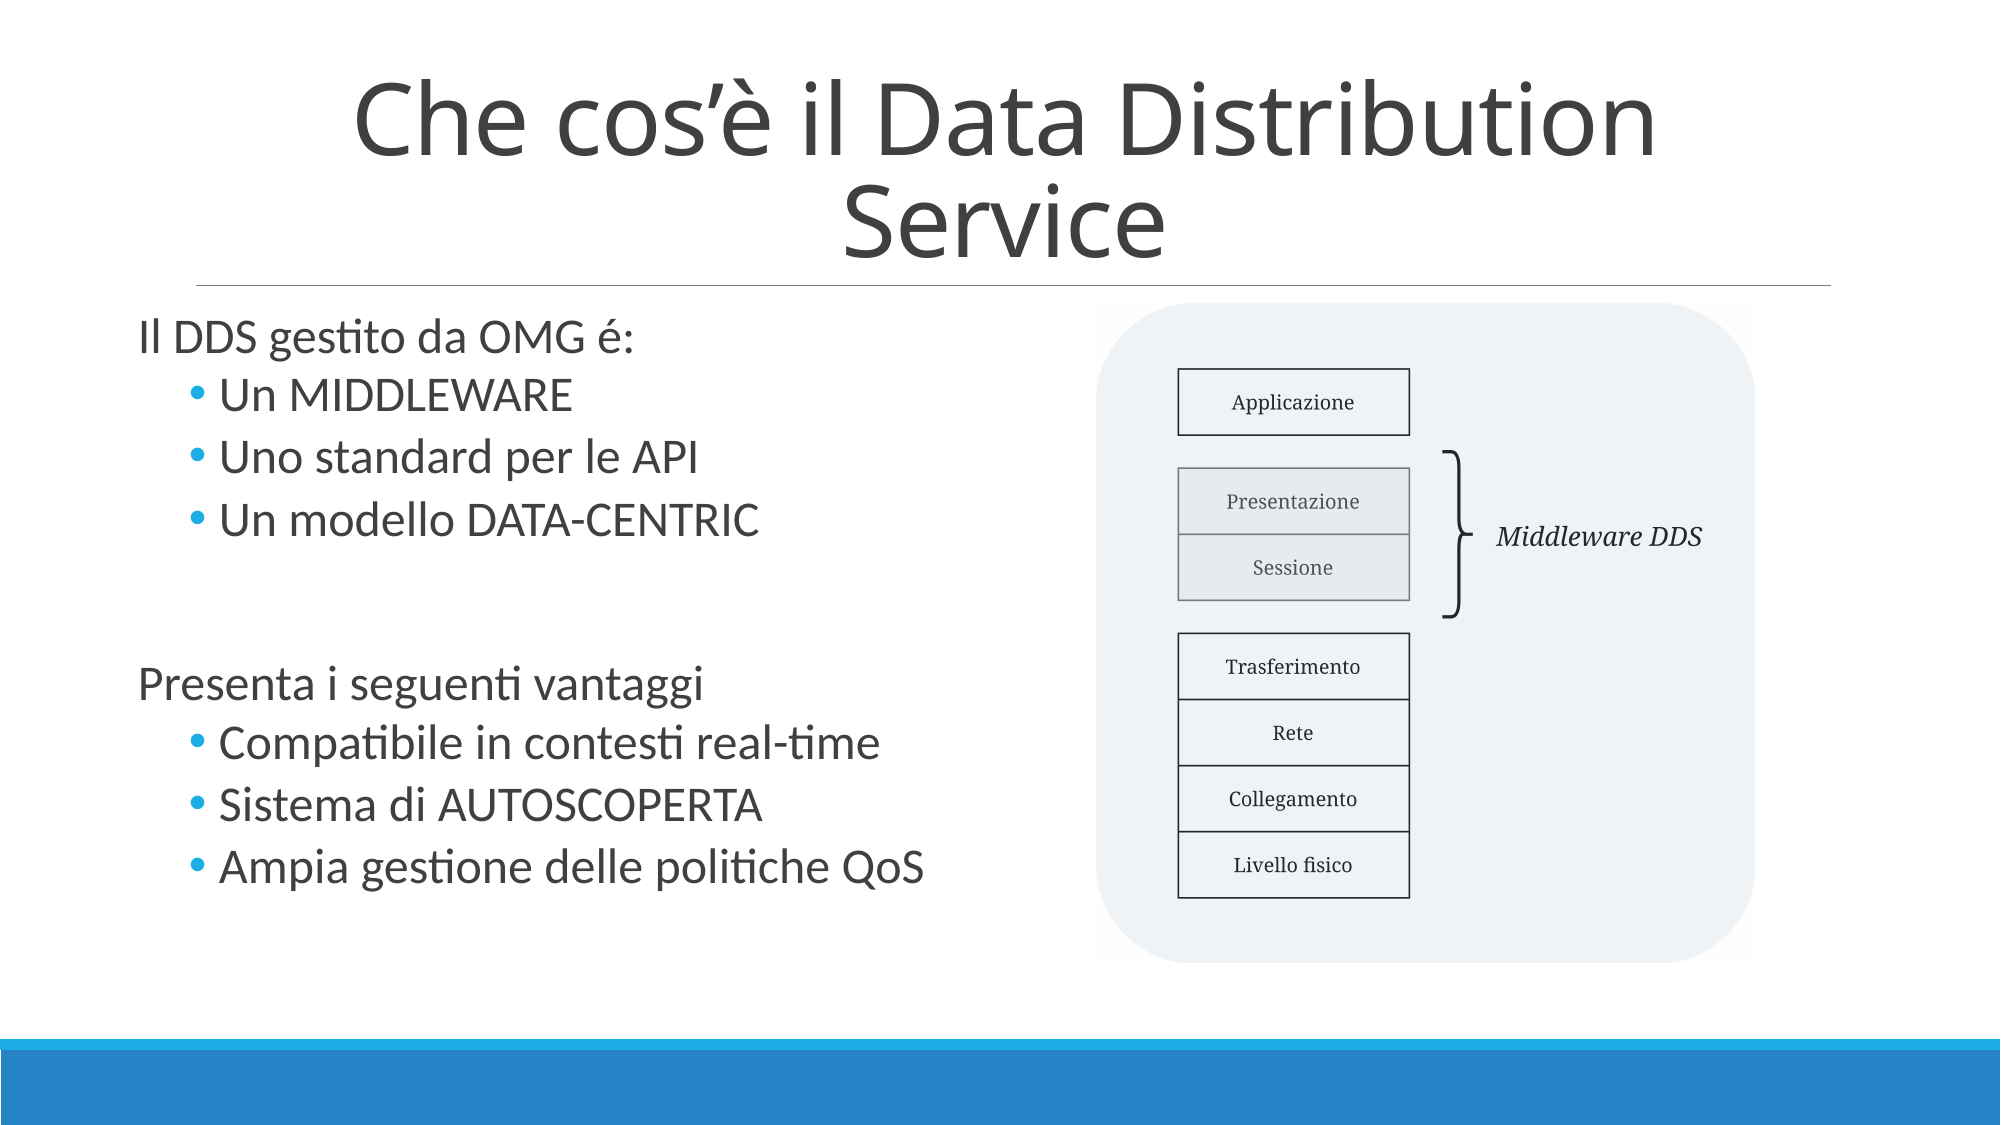

# Che cos’è il Data Distribution Service
Il DDS gestito da OMG é:
Un MIDDLEWARE
Uno standard per le API
Un modello DATA-CENTRIC
Presenta i seguenti vantaggi
Compatibile in contesti real-time
Sistema di AUTOSCOPERTA
Ampia gestione delle politiche QoS